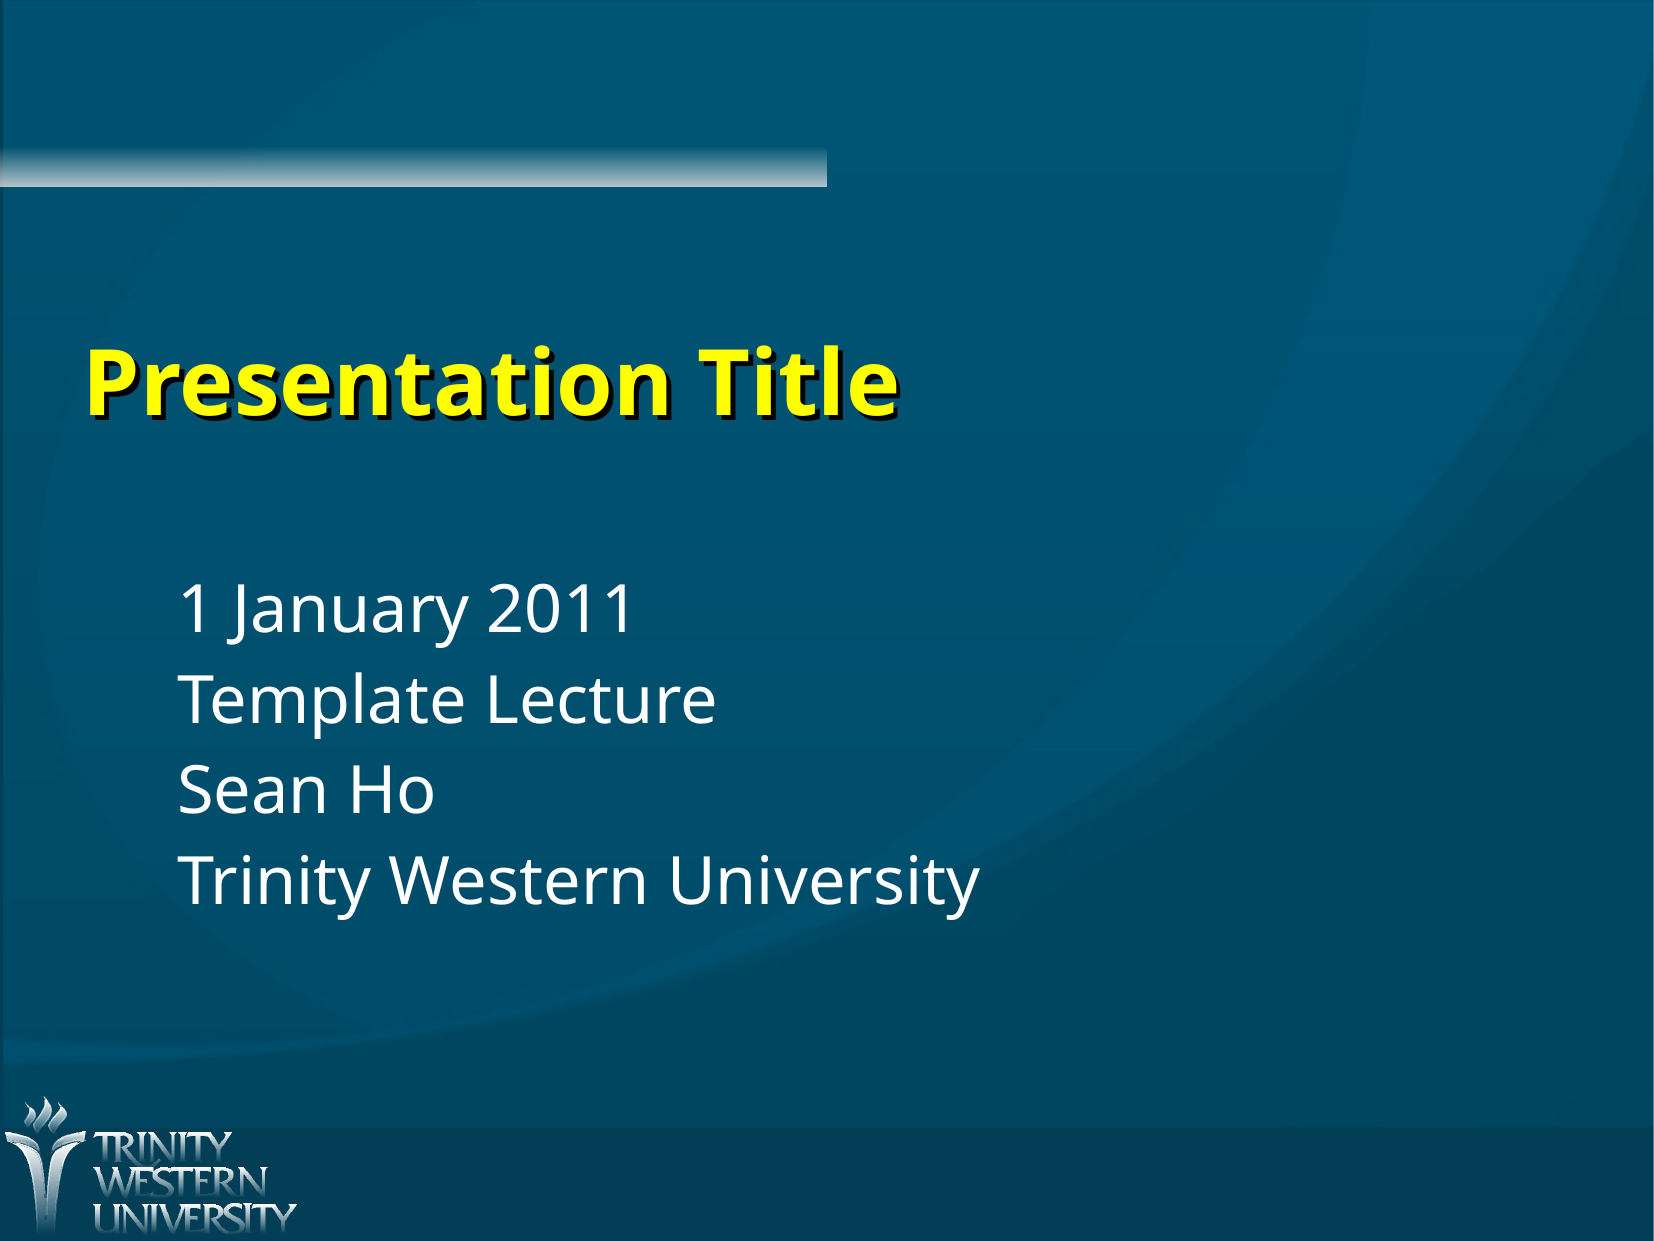

# Presentation Title
1 January 2011
Template Lecture
Sean Ho
Trinity Western University